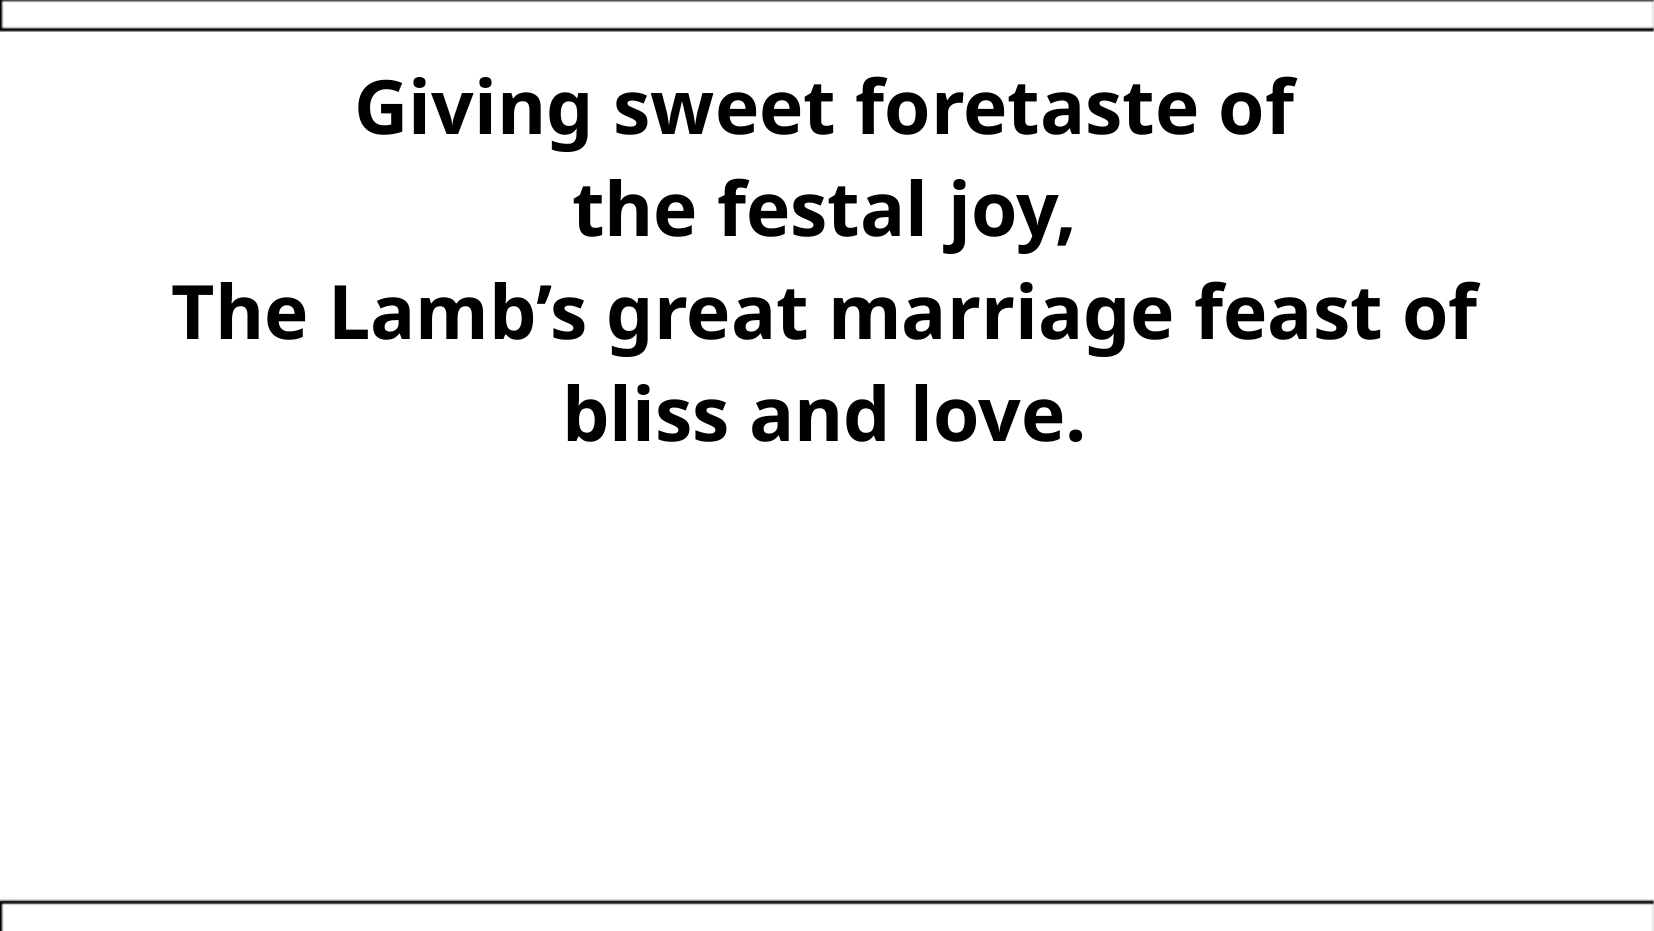

Giving sweet foretaste of
the festal joy,
The Lamb’s great marriage feast of
bliss and love.